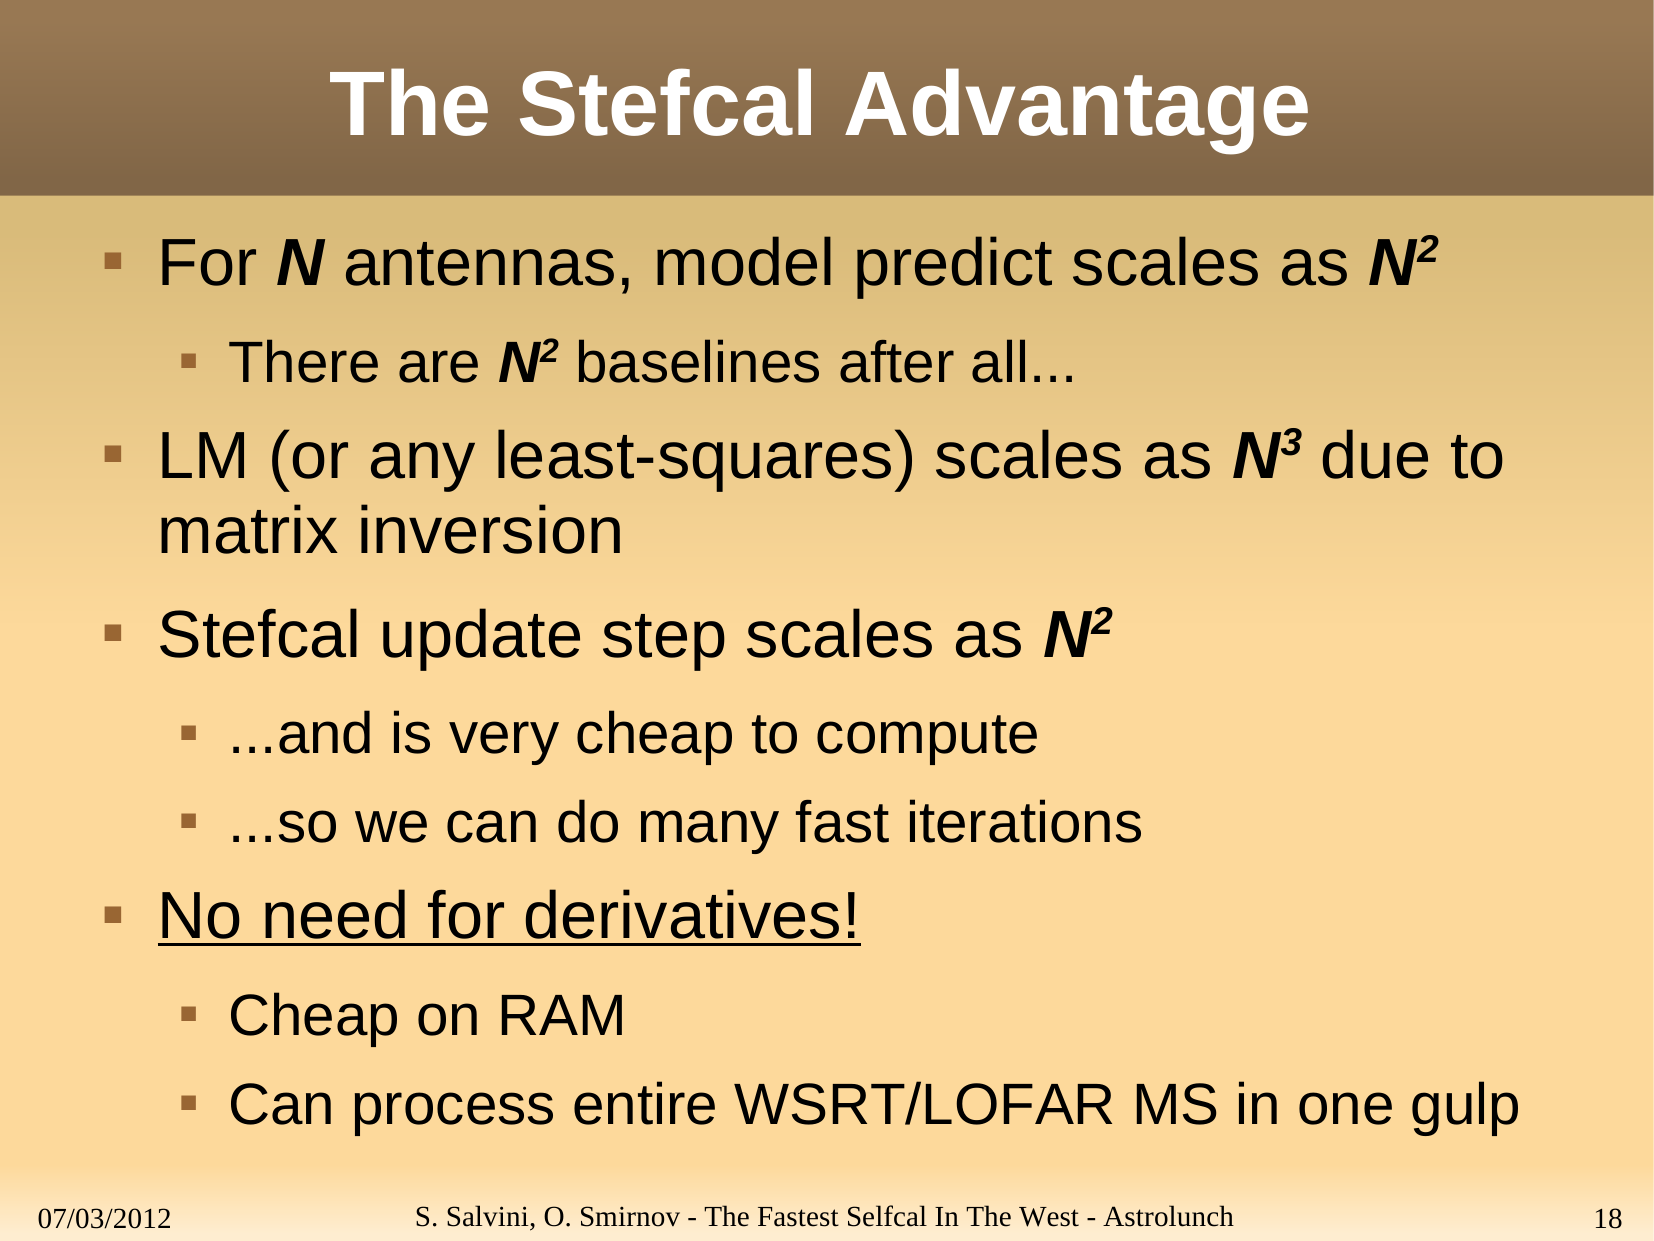

# The Stefcal Advantage
For N antennas, model predict scales as N2
There are N2 baselines after all...
LM (or any least-squares) scales as N3 due to matrix inversion
Stefcal update step scales as N2
...and is very cheap to compute
...so we can do many fast iterations
No need for derivatives!
Cheap on RAM
Can process entire WSRT/LOFAR MS in one gulp
S. Salvini, O. Smirnov - The Fastest Selfcal In The West - Astrolunch
07/03/2012
18